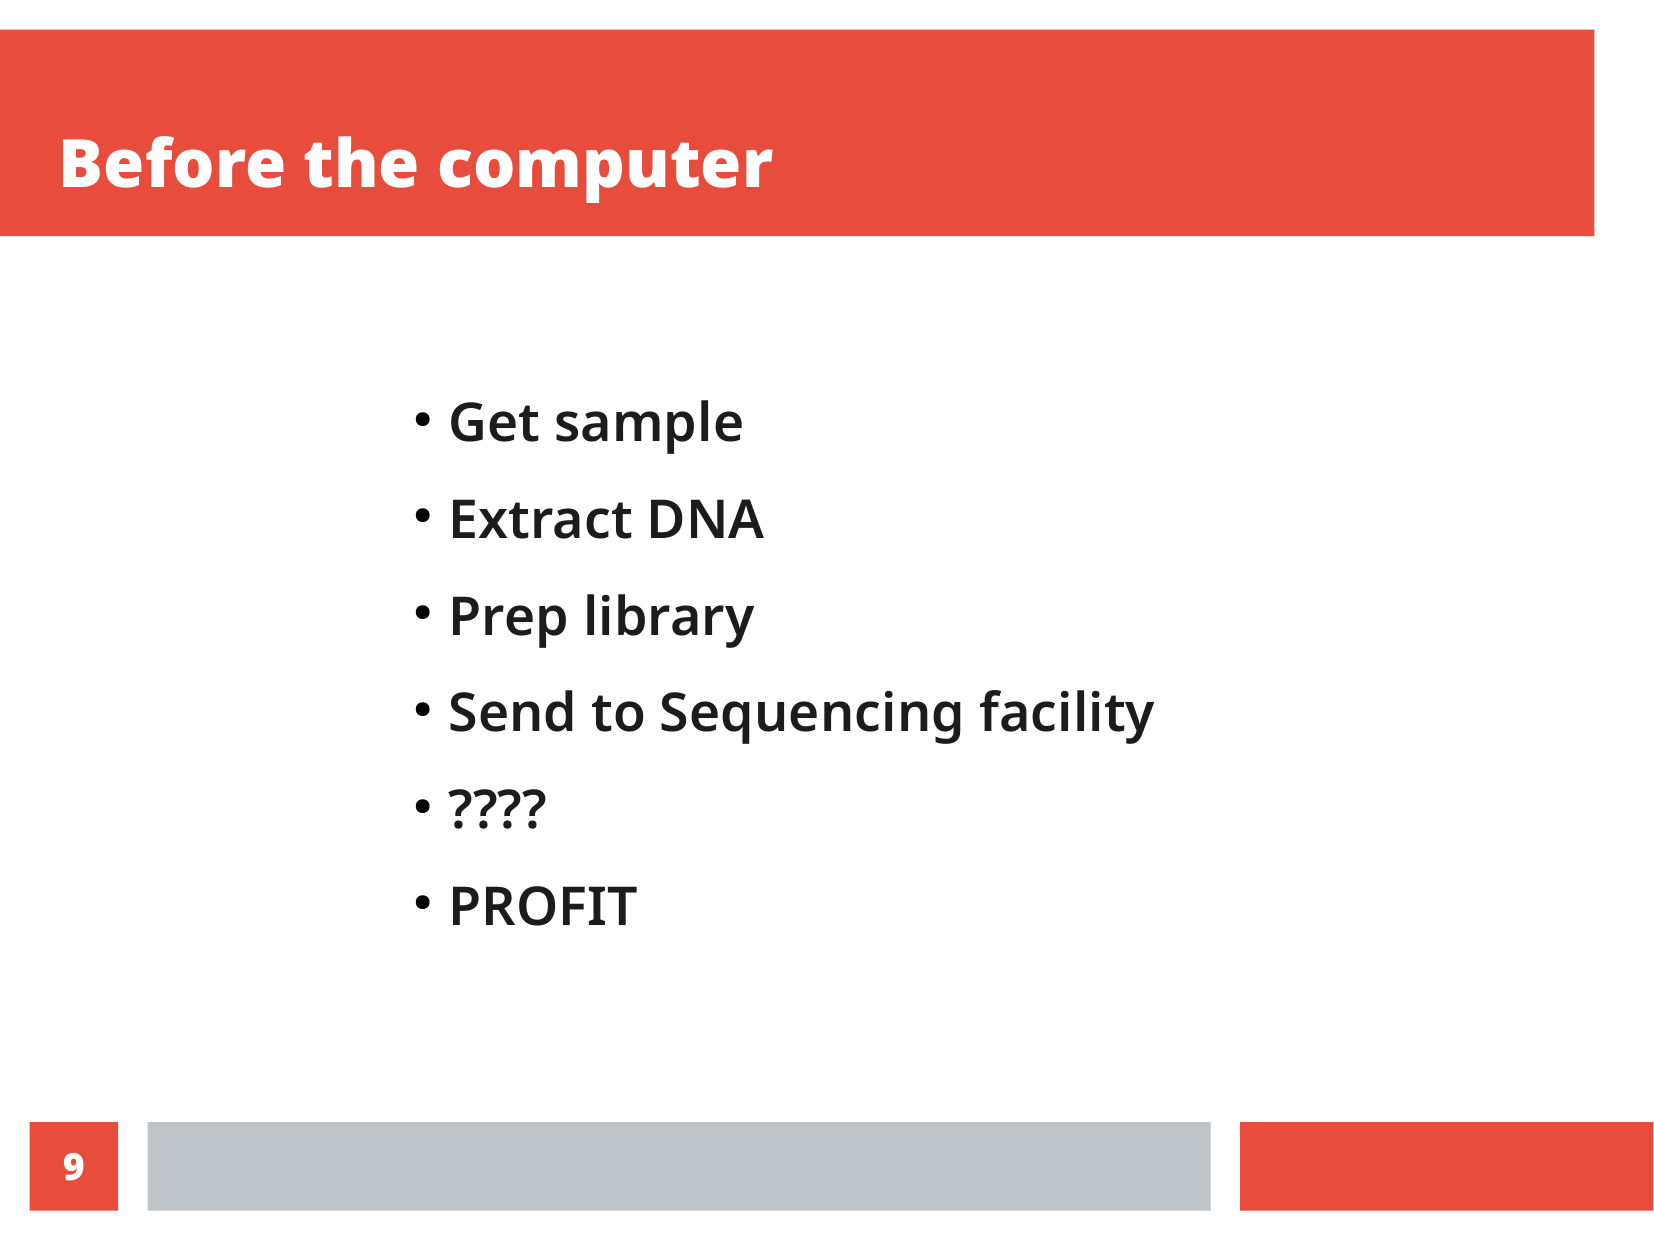

# Before the computer
Get sample
Extract DNA
Prep library
Send to Sequencing facility
????
PROFIT
9